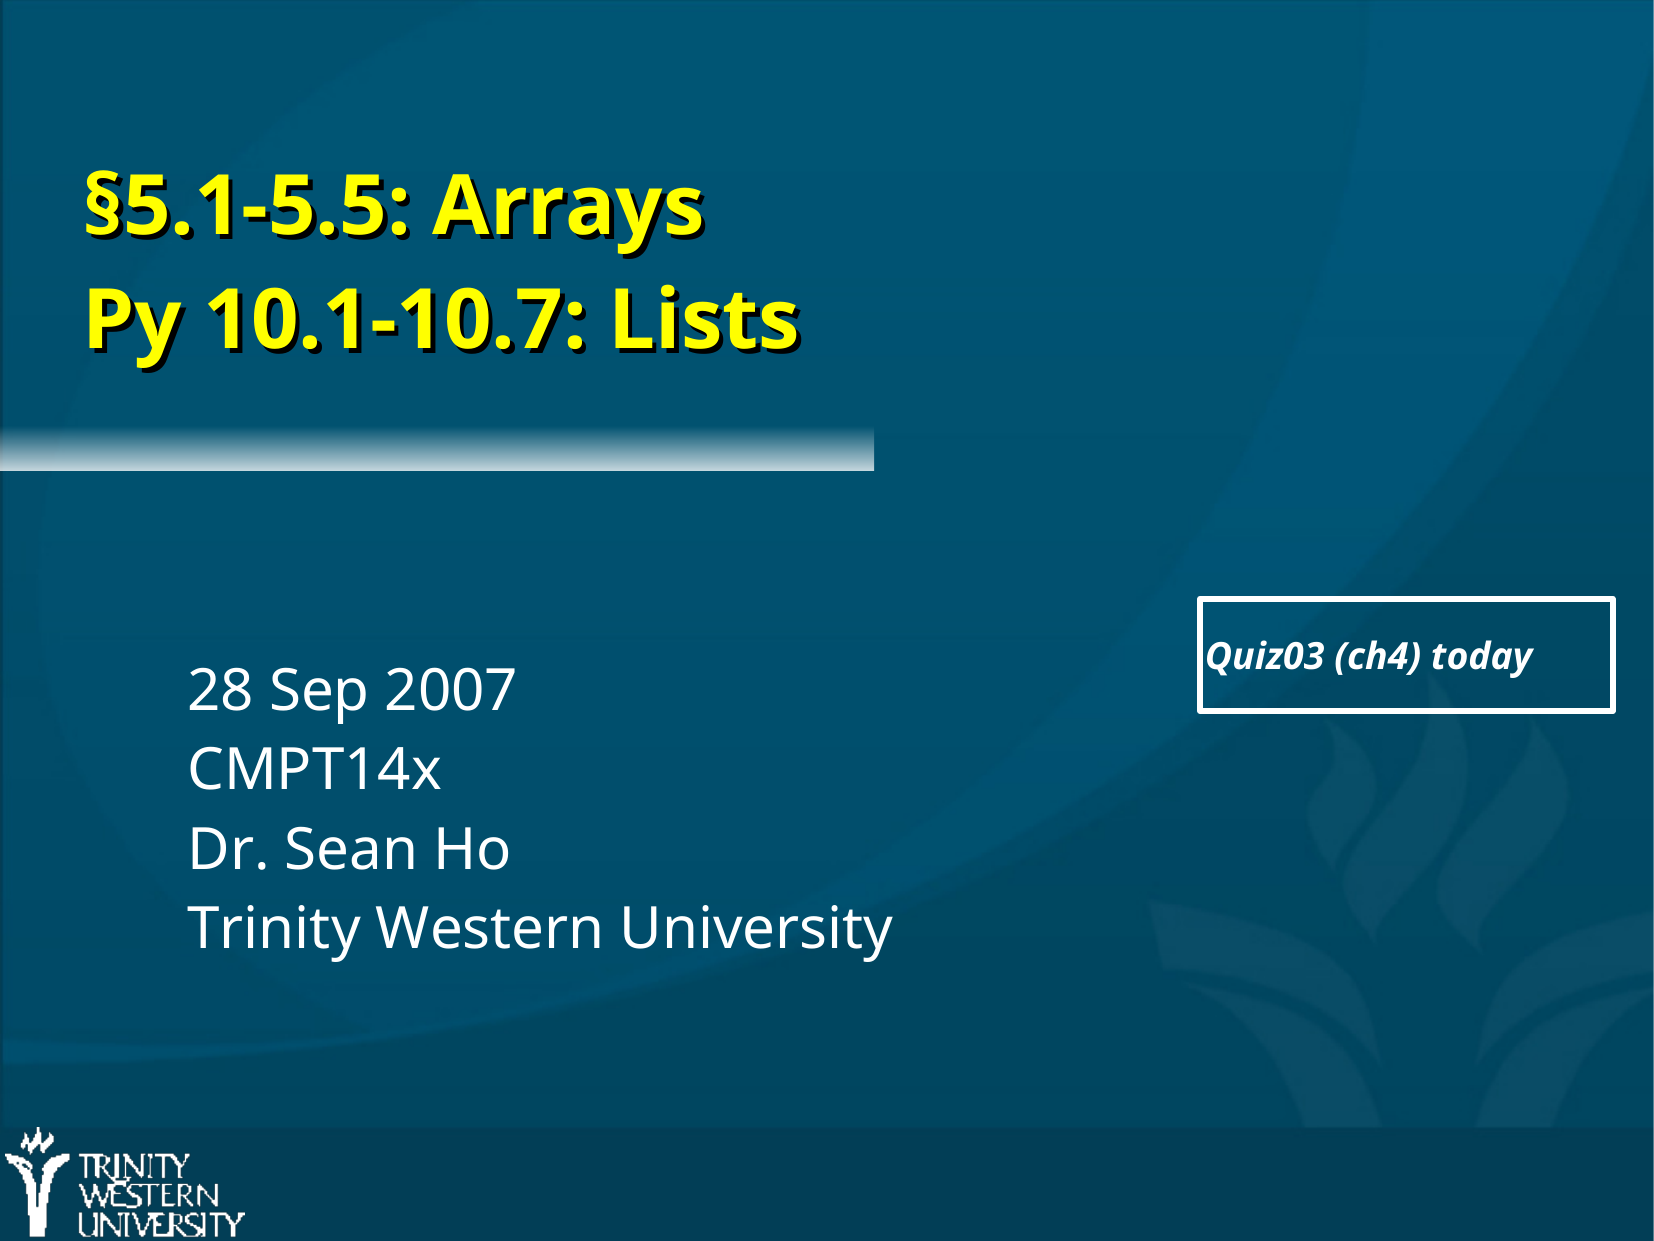

# §5.1-5.5: Arrays Py 10.1-10.7: Lists
28 Sep 2007
CMPT14x
Dr. Sean Ho
Trinity Western University
Quiz03 (ch4) today